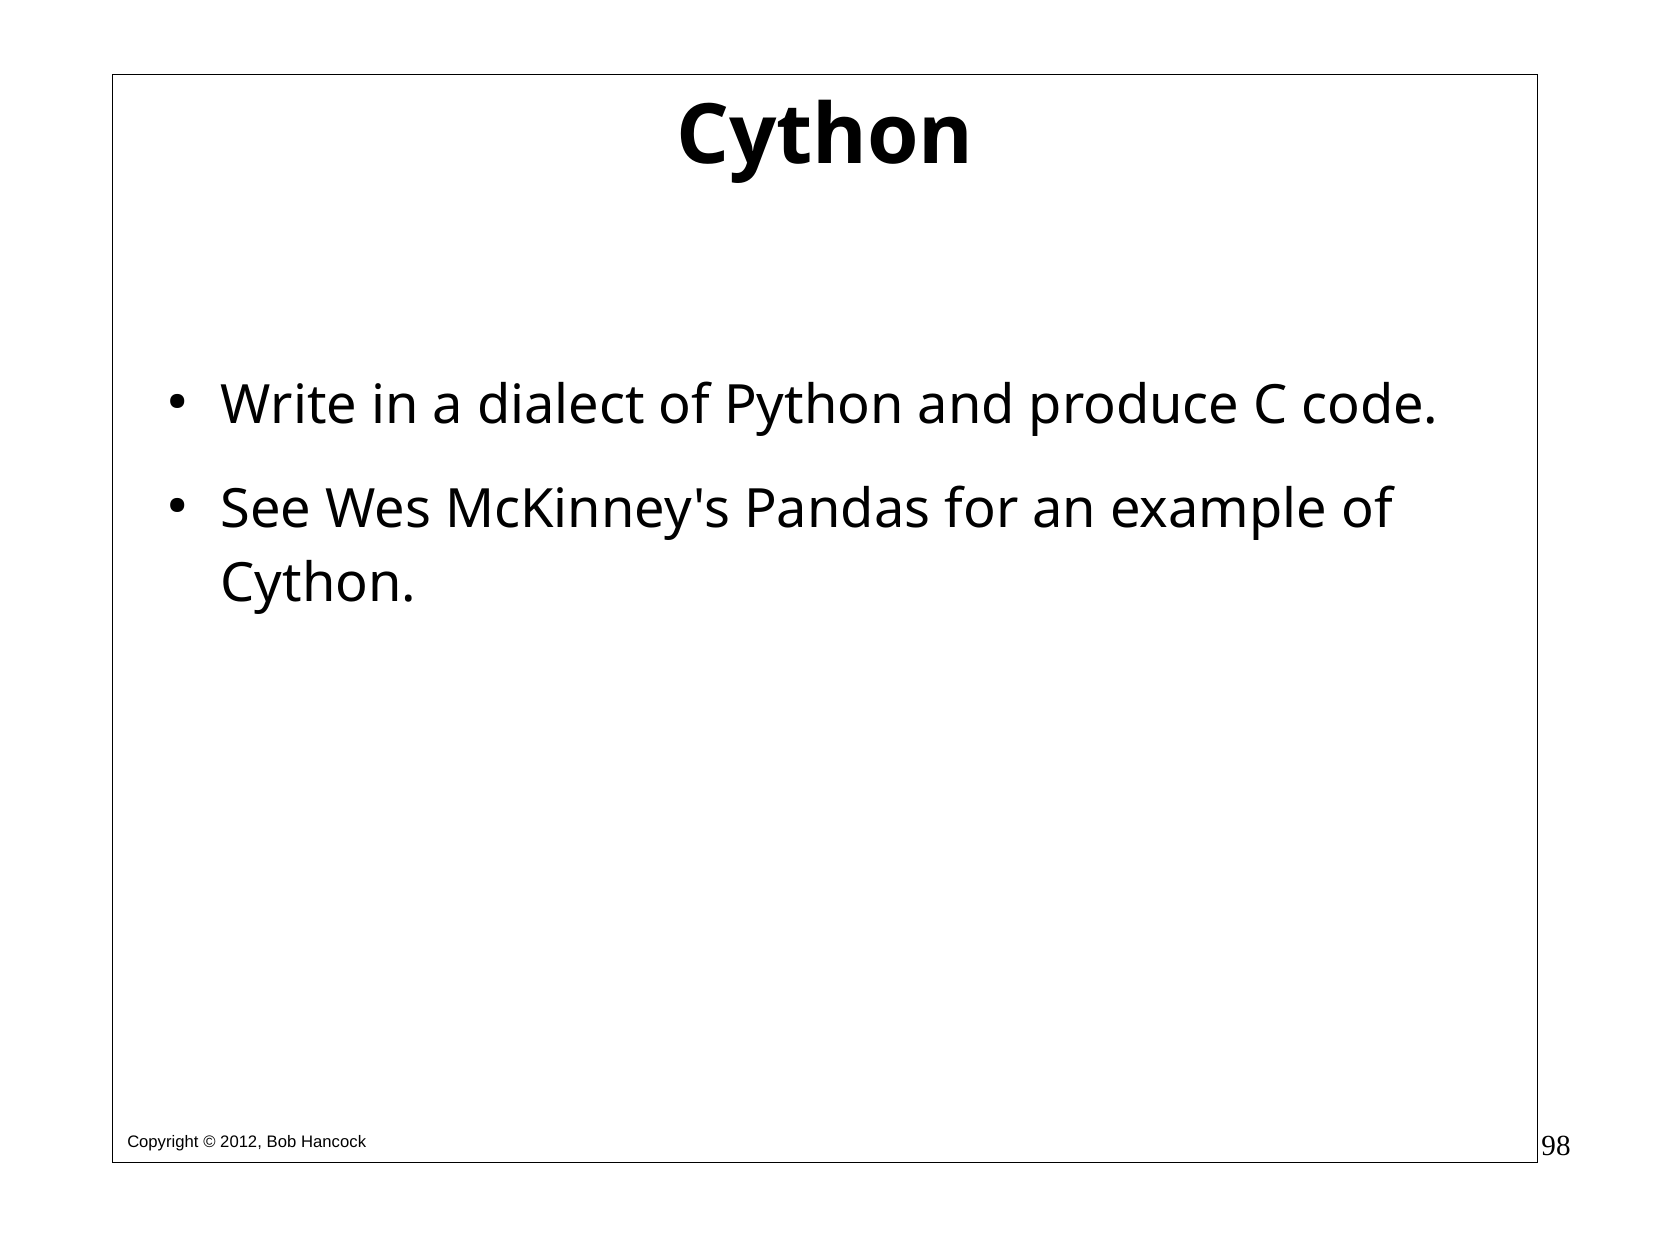

# Cython
Write in a dialect of Python and produce C code.
See Wes McKinney's Pandas for an example of Cython.
Copyright © 2012, Bob Hancock
98